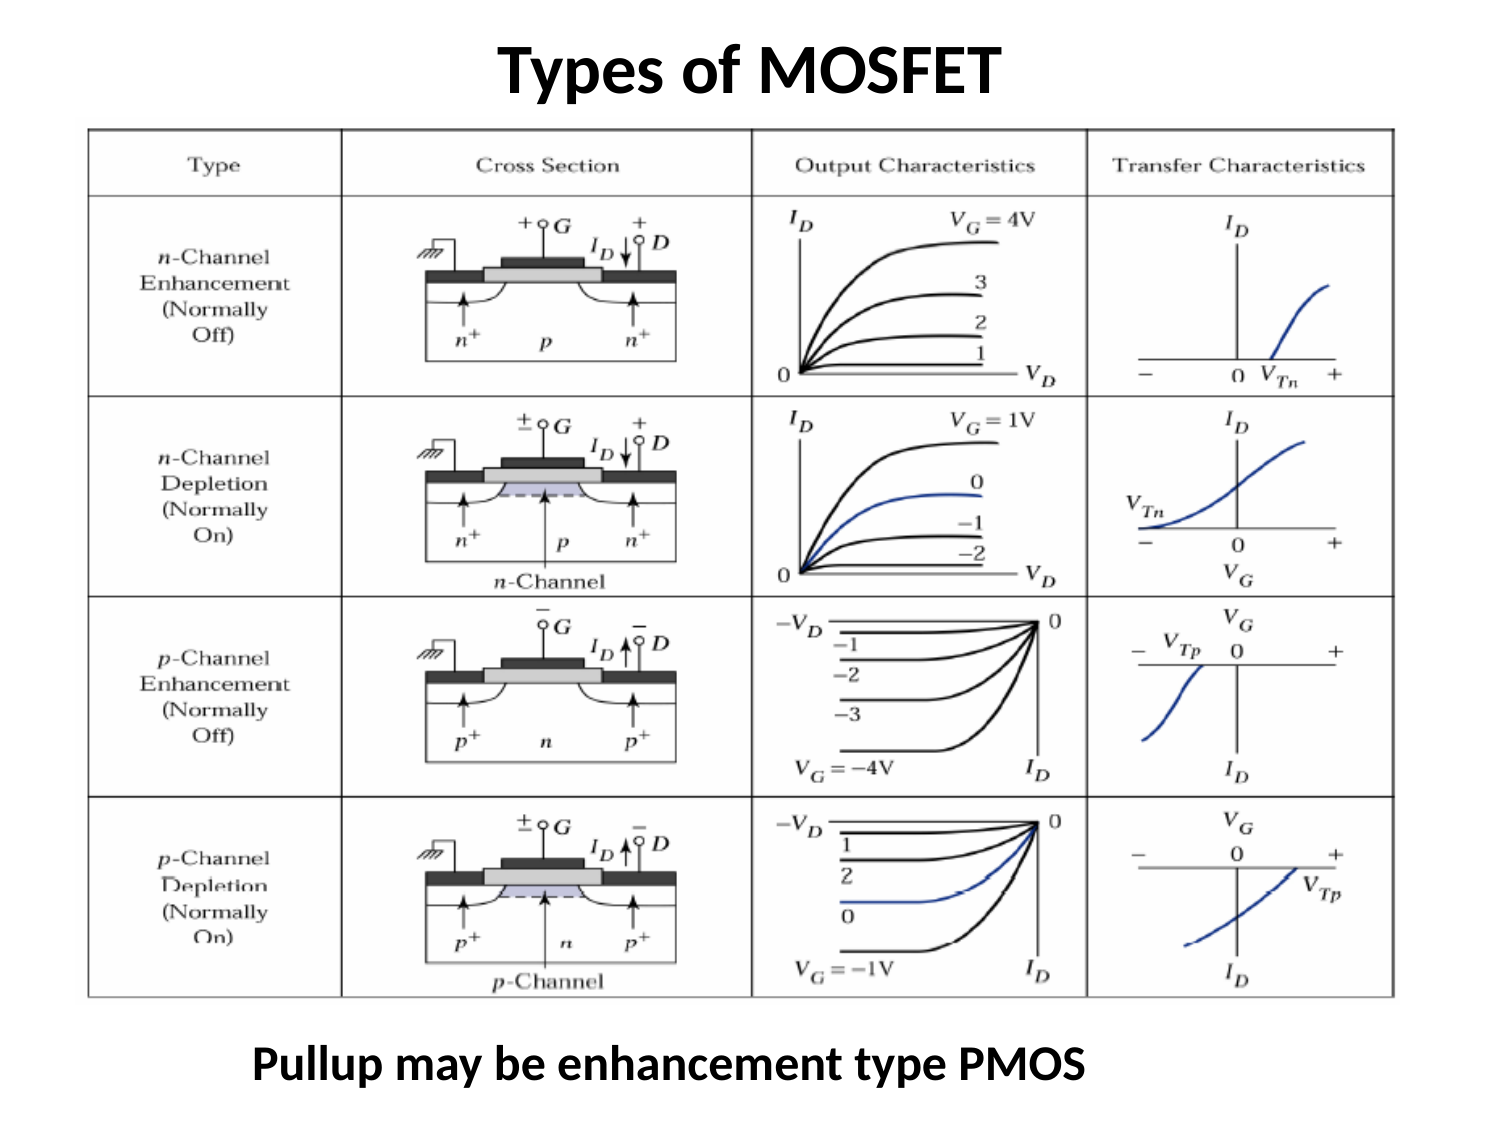

# Types of MOSFET
Pullup may be enhancement type PMOS